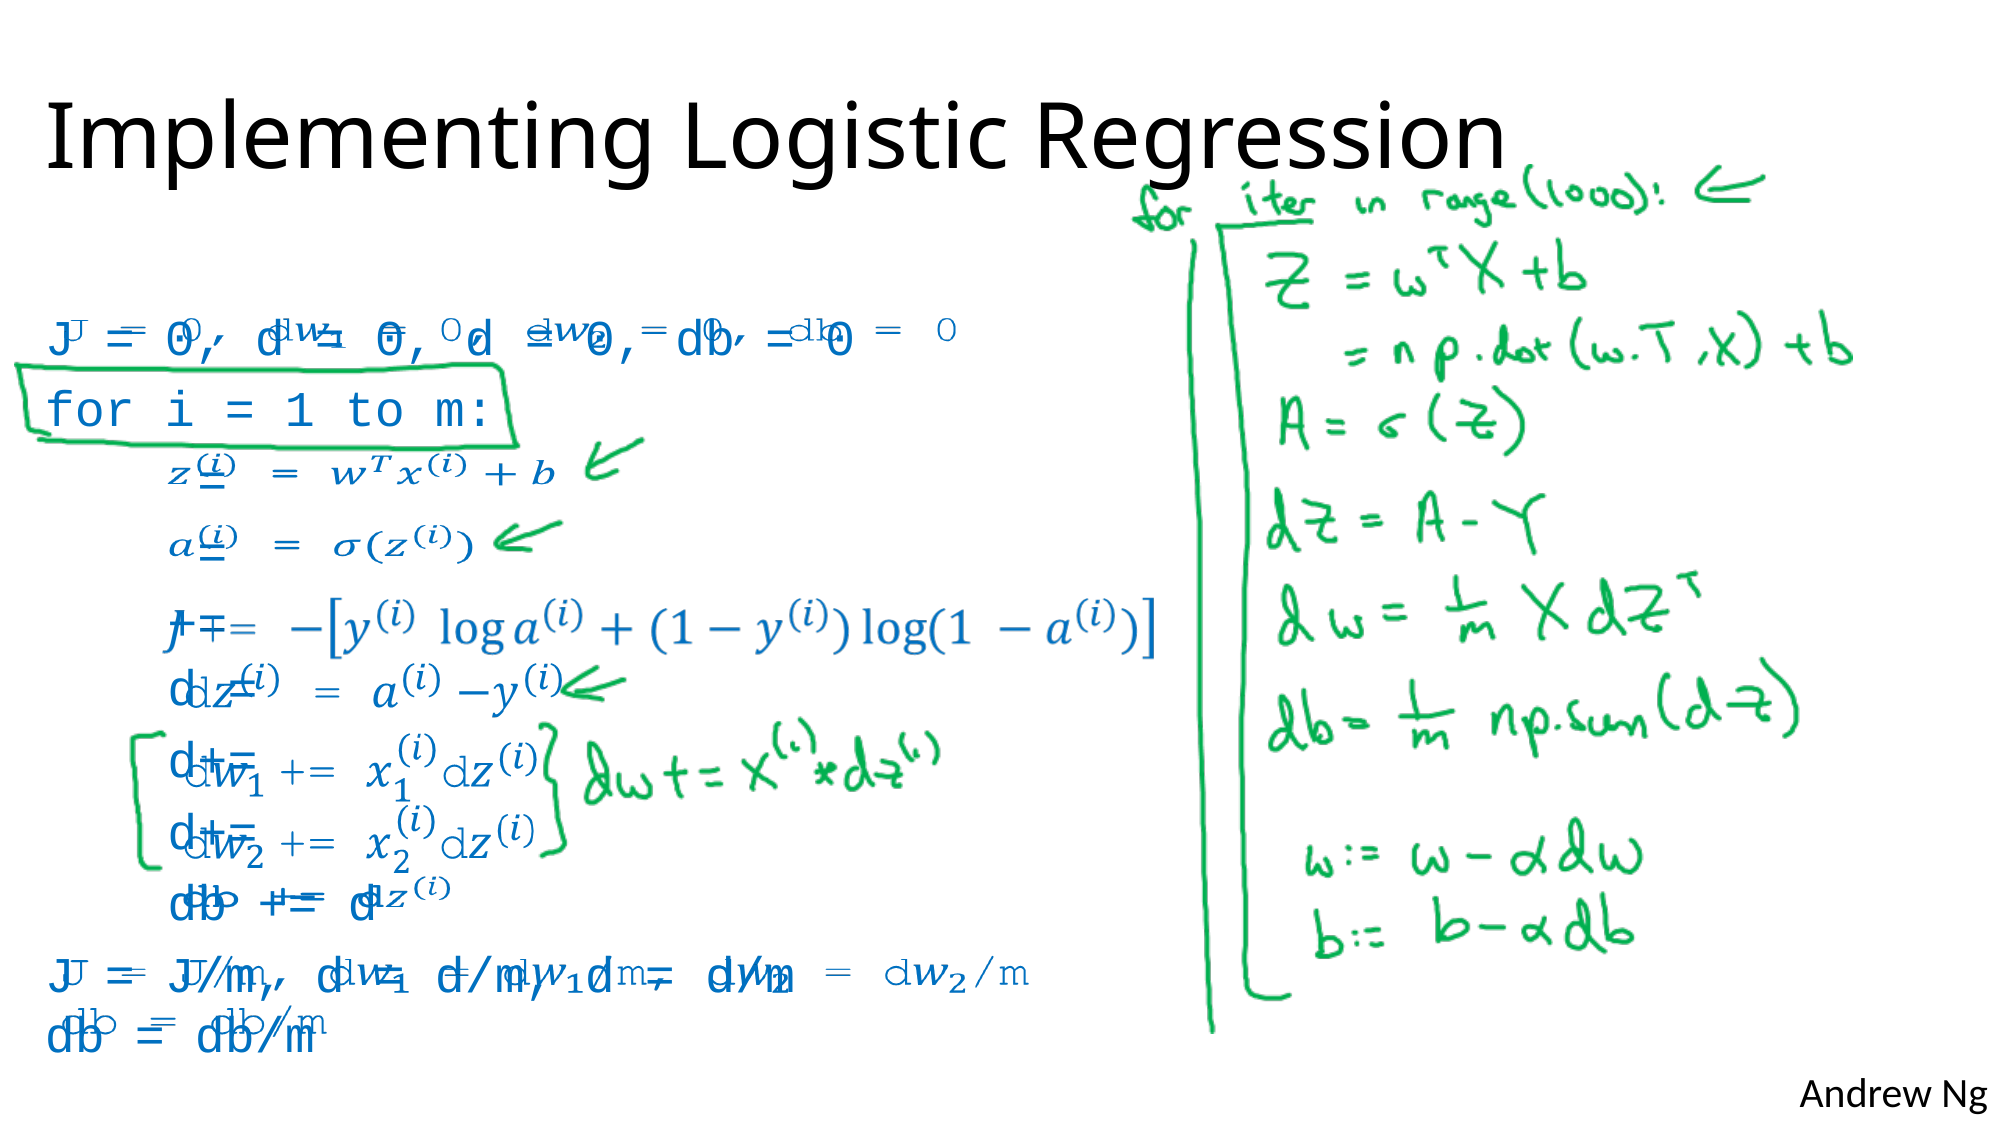

# Implementing Logistic Regression
J = 0, d = 0, d = 0, db = 0
for i = 1 to m:
 =
 =
+=
d =
d+=
d+=
db += d
J = J/m, d = d/m, d = d/m
db = db/m